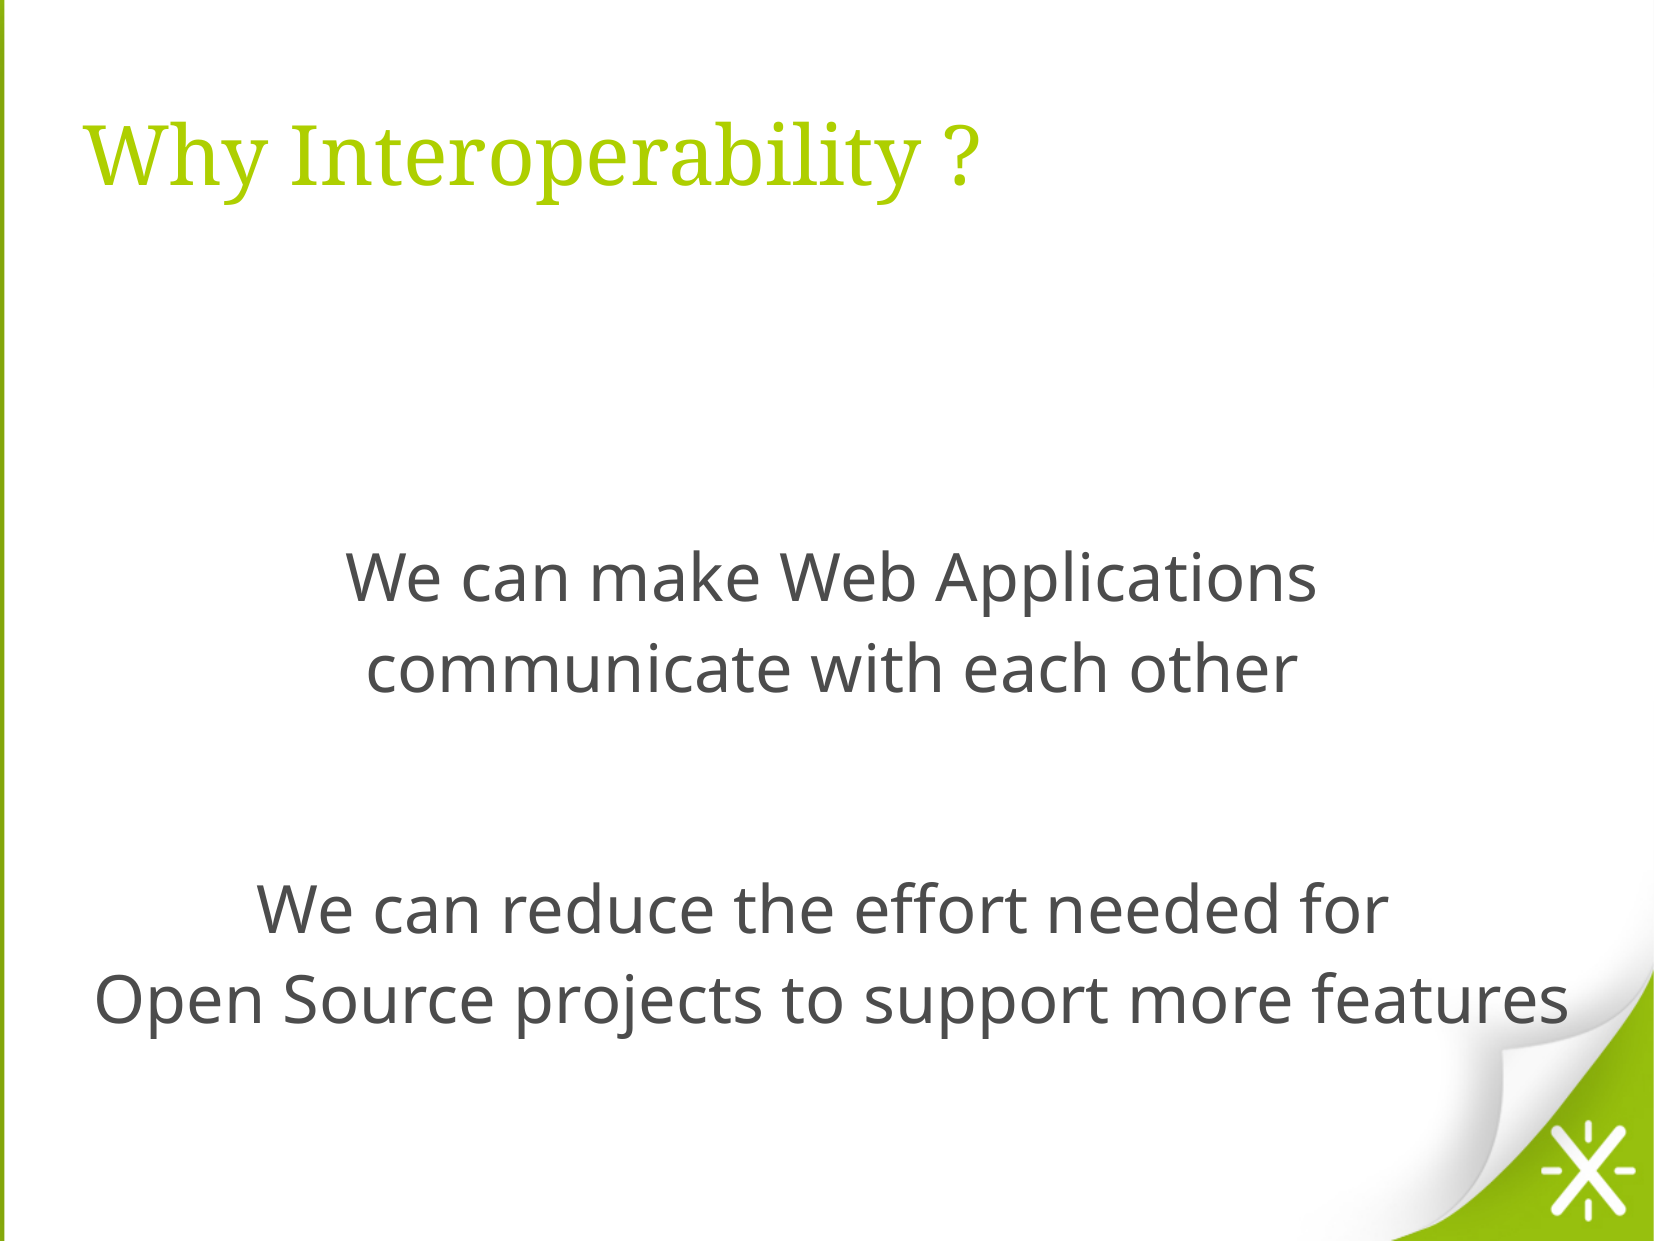

# Why Interoperability ?
We can make Web Applications
communicate with each other
We can reduce the effort needed for
Open Source projects to support more features